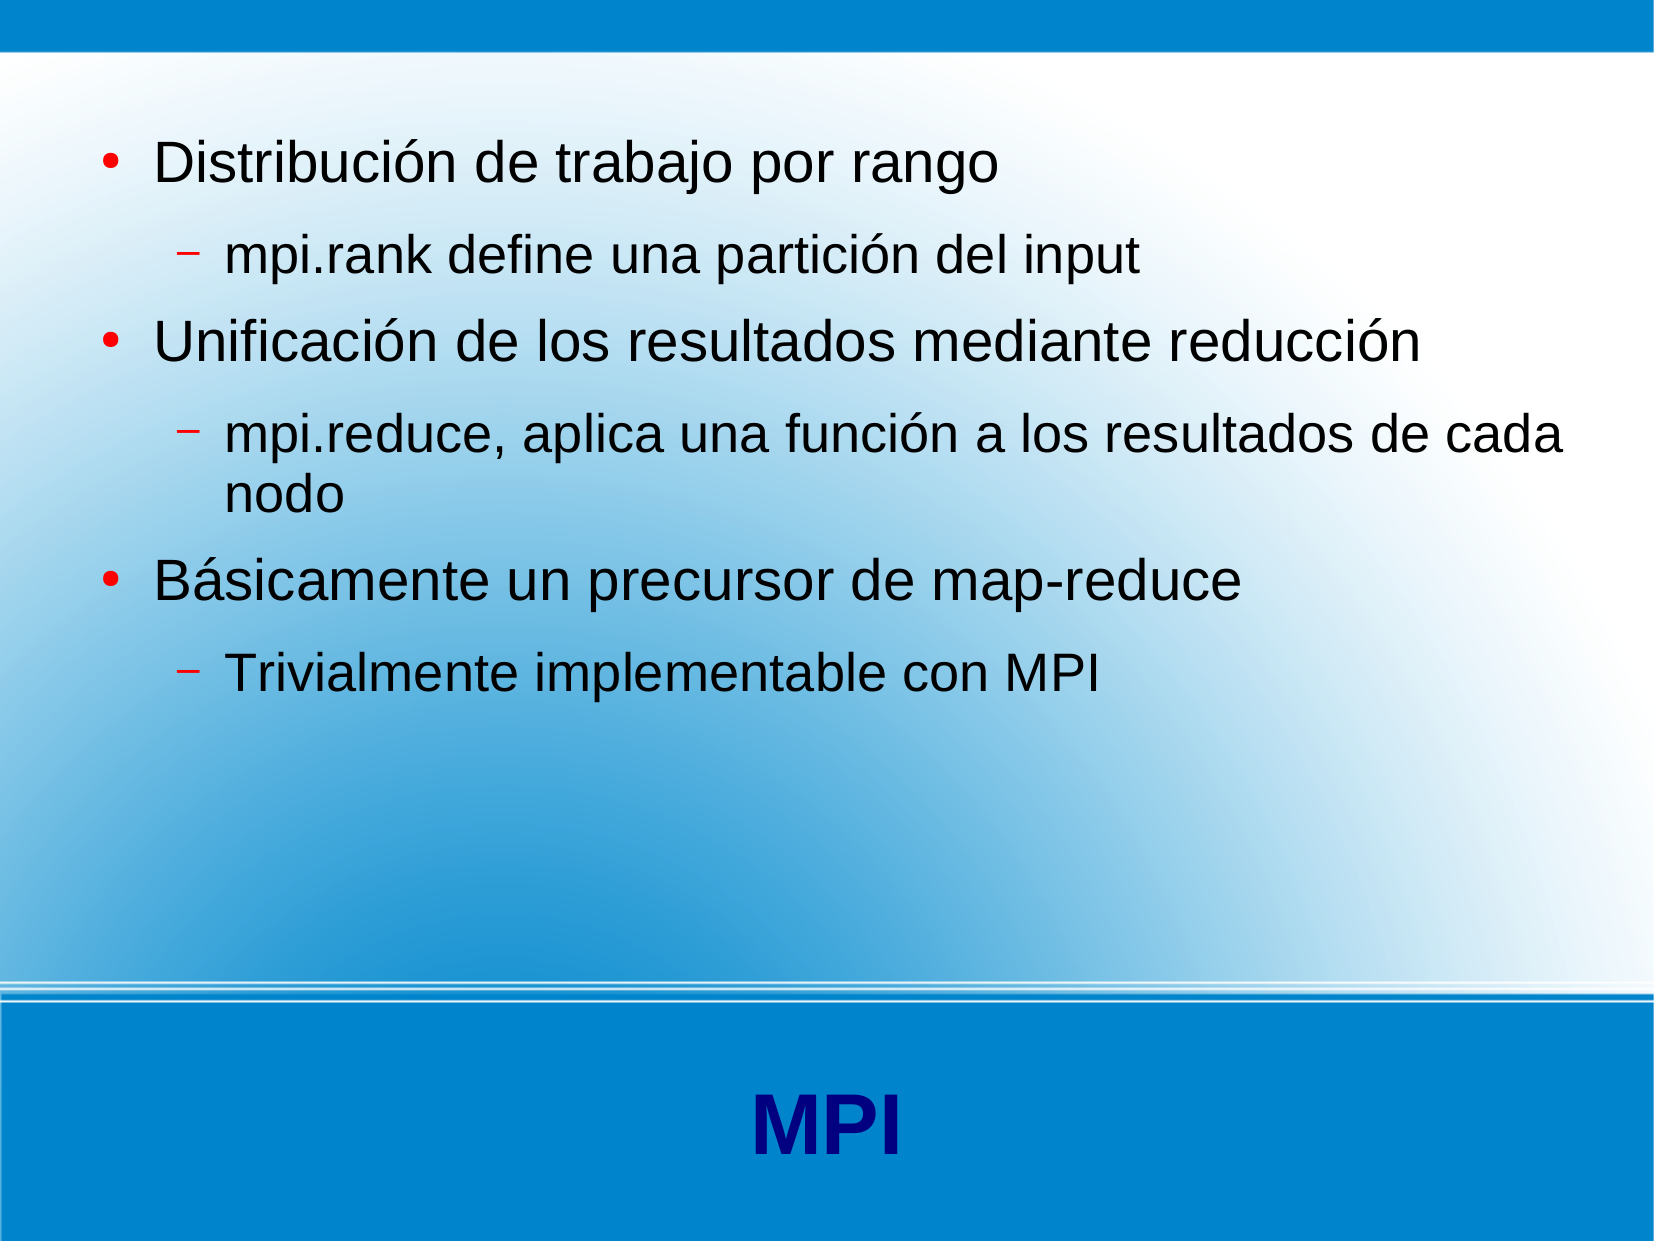

Distribución de trabajo por rango
mpi.rank define una partición del input
Unificación de los resultados mediante reducción
mpi.reduce, aplica una función a los resultados de cada nodo
Básicamente un precursor de map-reduce
Trivialmente implementable con MPI
# MPI